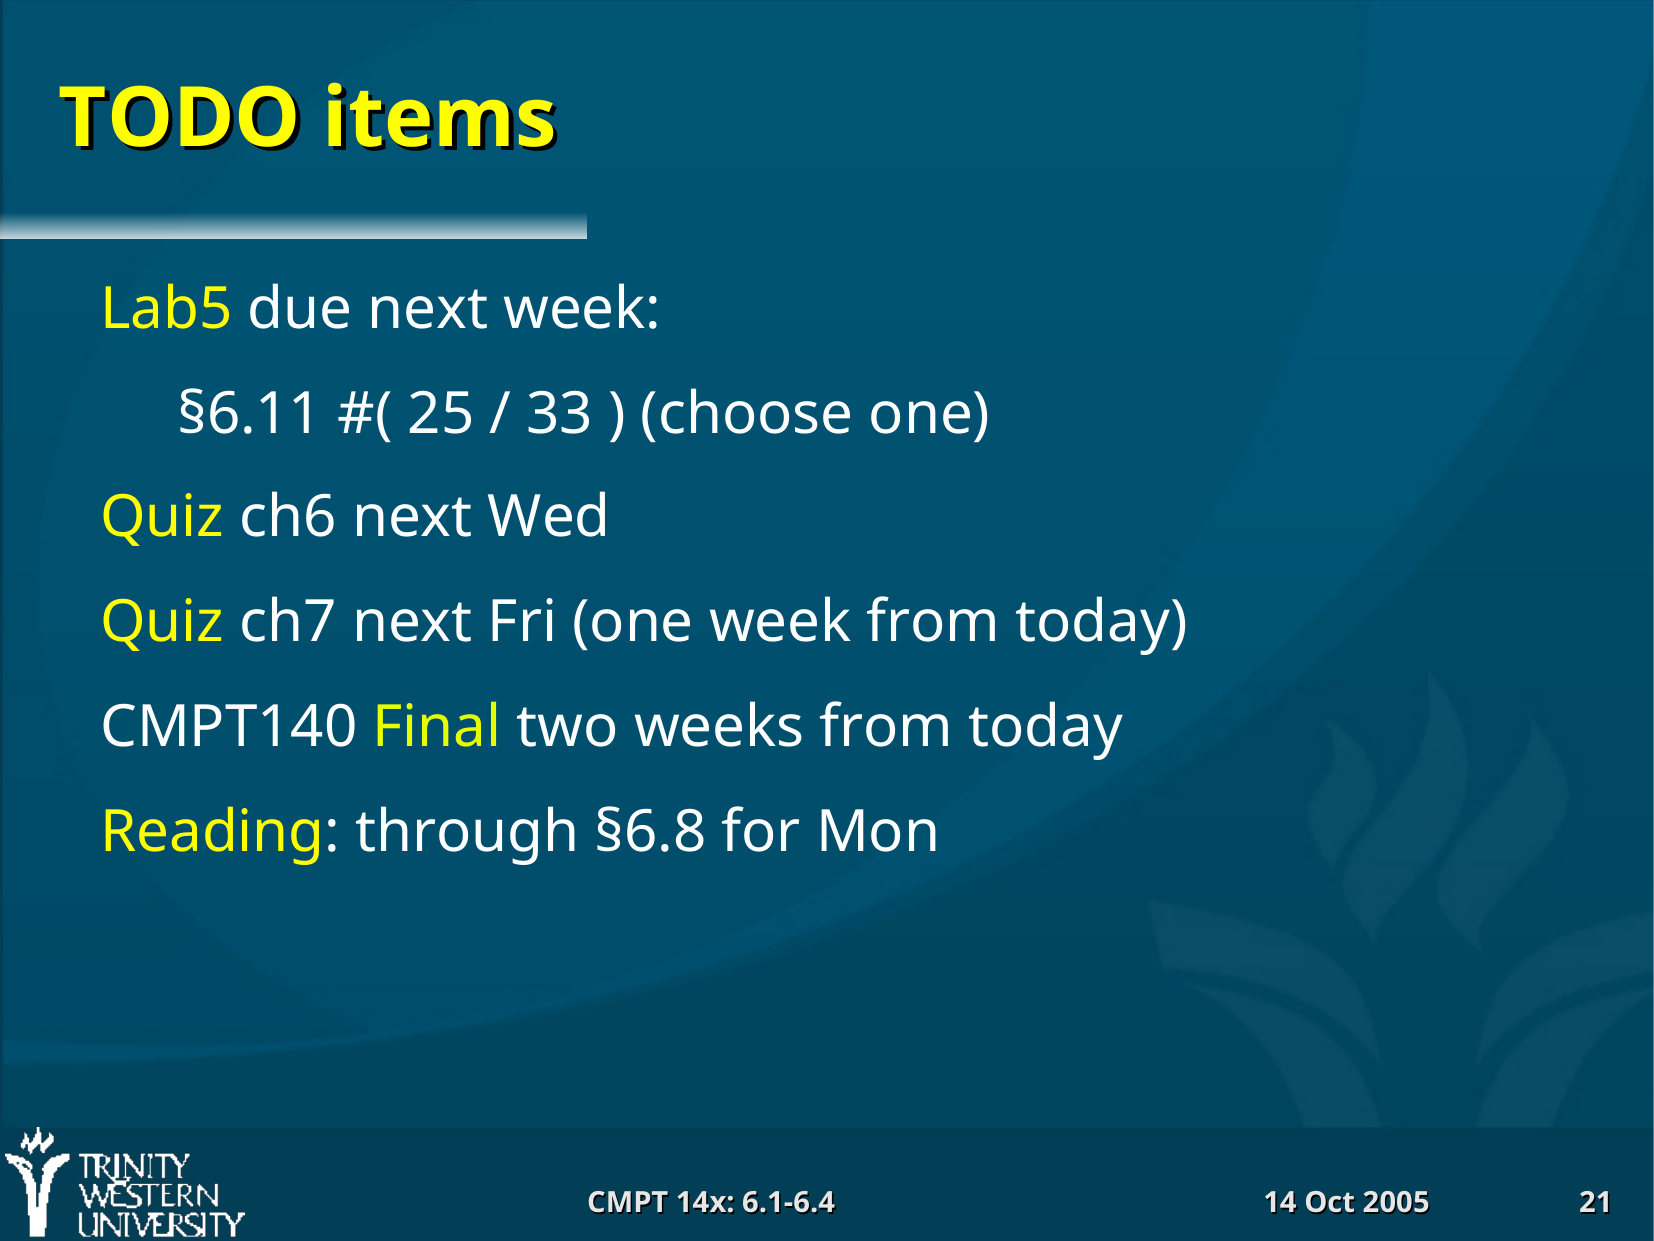

# TODO items
Lab5 due next week:
§6.11 #( 25 / 33 ) (choose one)
Quiz ch6 next Wed
Quiz ch7 next Fri (one week from today)
CMPT140 Final two weeks from today
Reading: through §6.8 for Mon
CMPT 14x: 6.1-6.4
14 Oct 2005
21